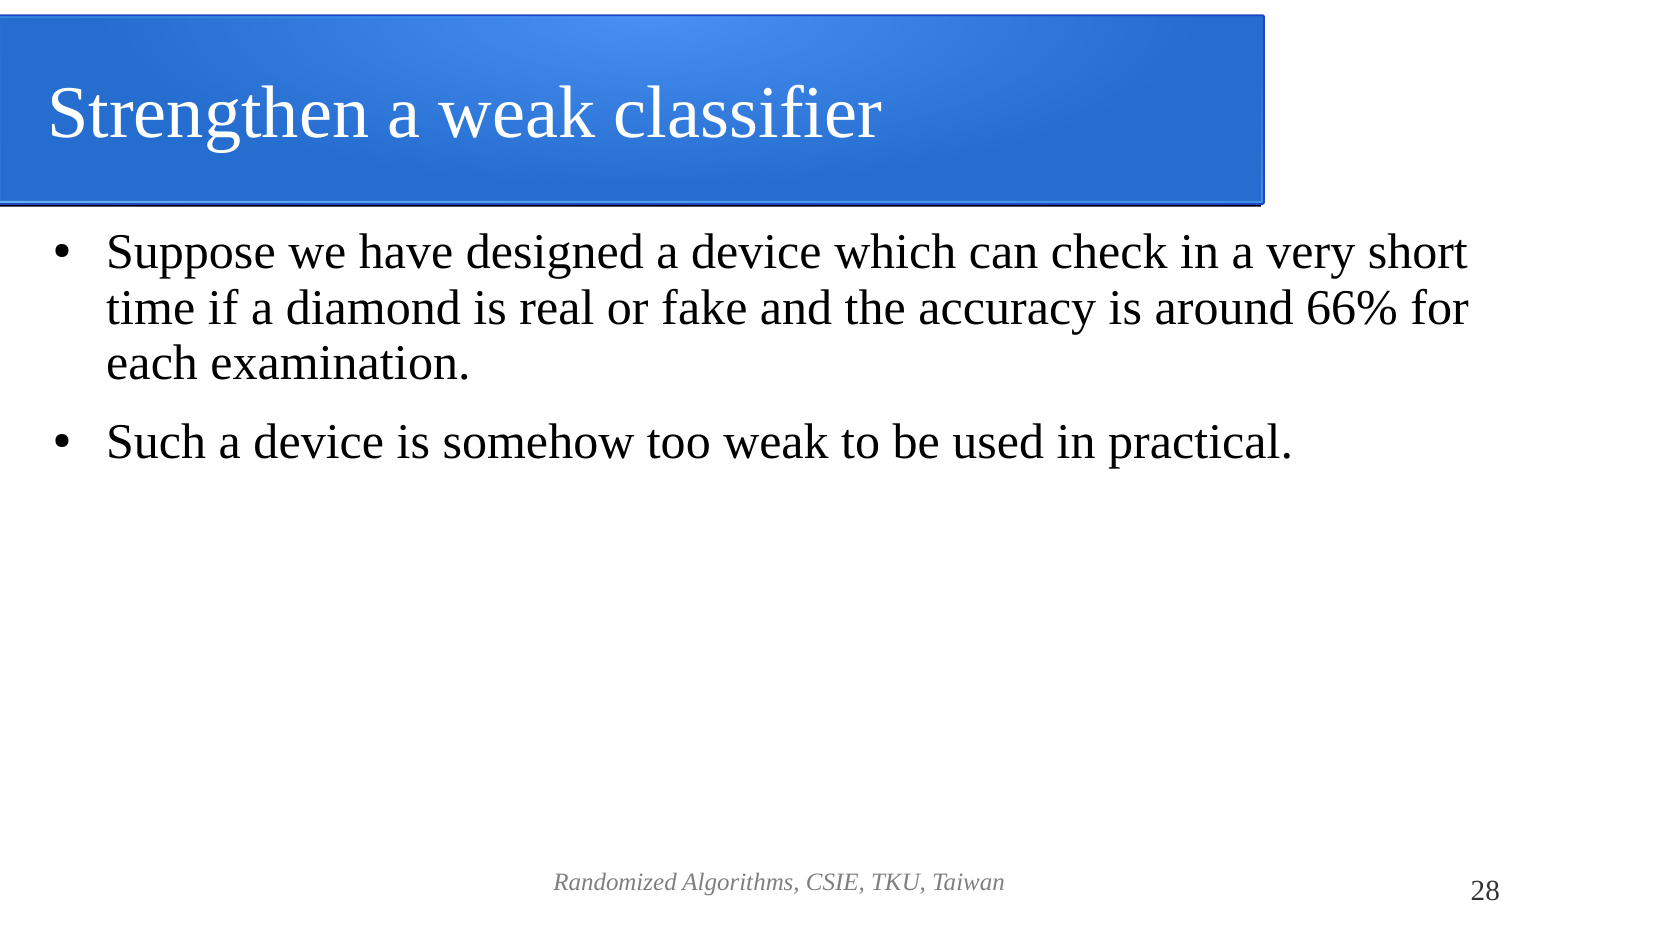

# Strengthen a weak classifier
Suppose we have designed a device which can check in a very short time if a diamond is real or fake and the accuracy is around 66% for each examination.
Such a device is somehow too weak to be used in practical.
Randomized Algorithms, CSIE, TKU, Taiwan
28